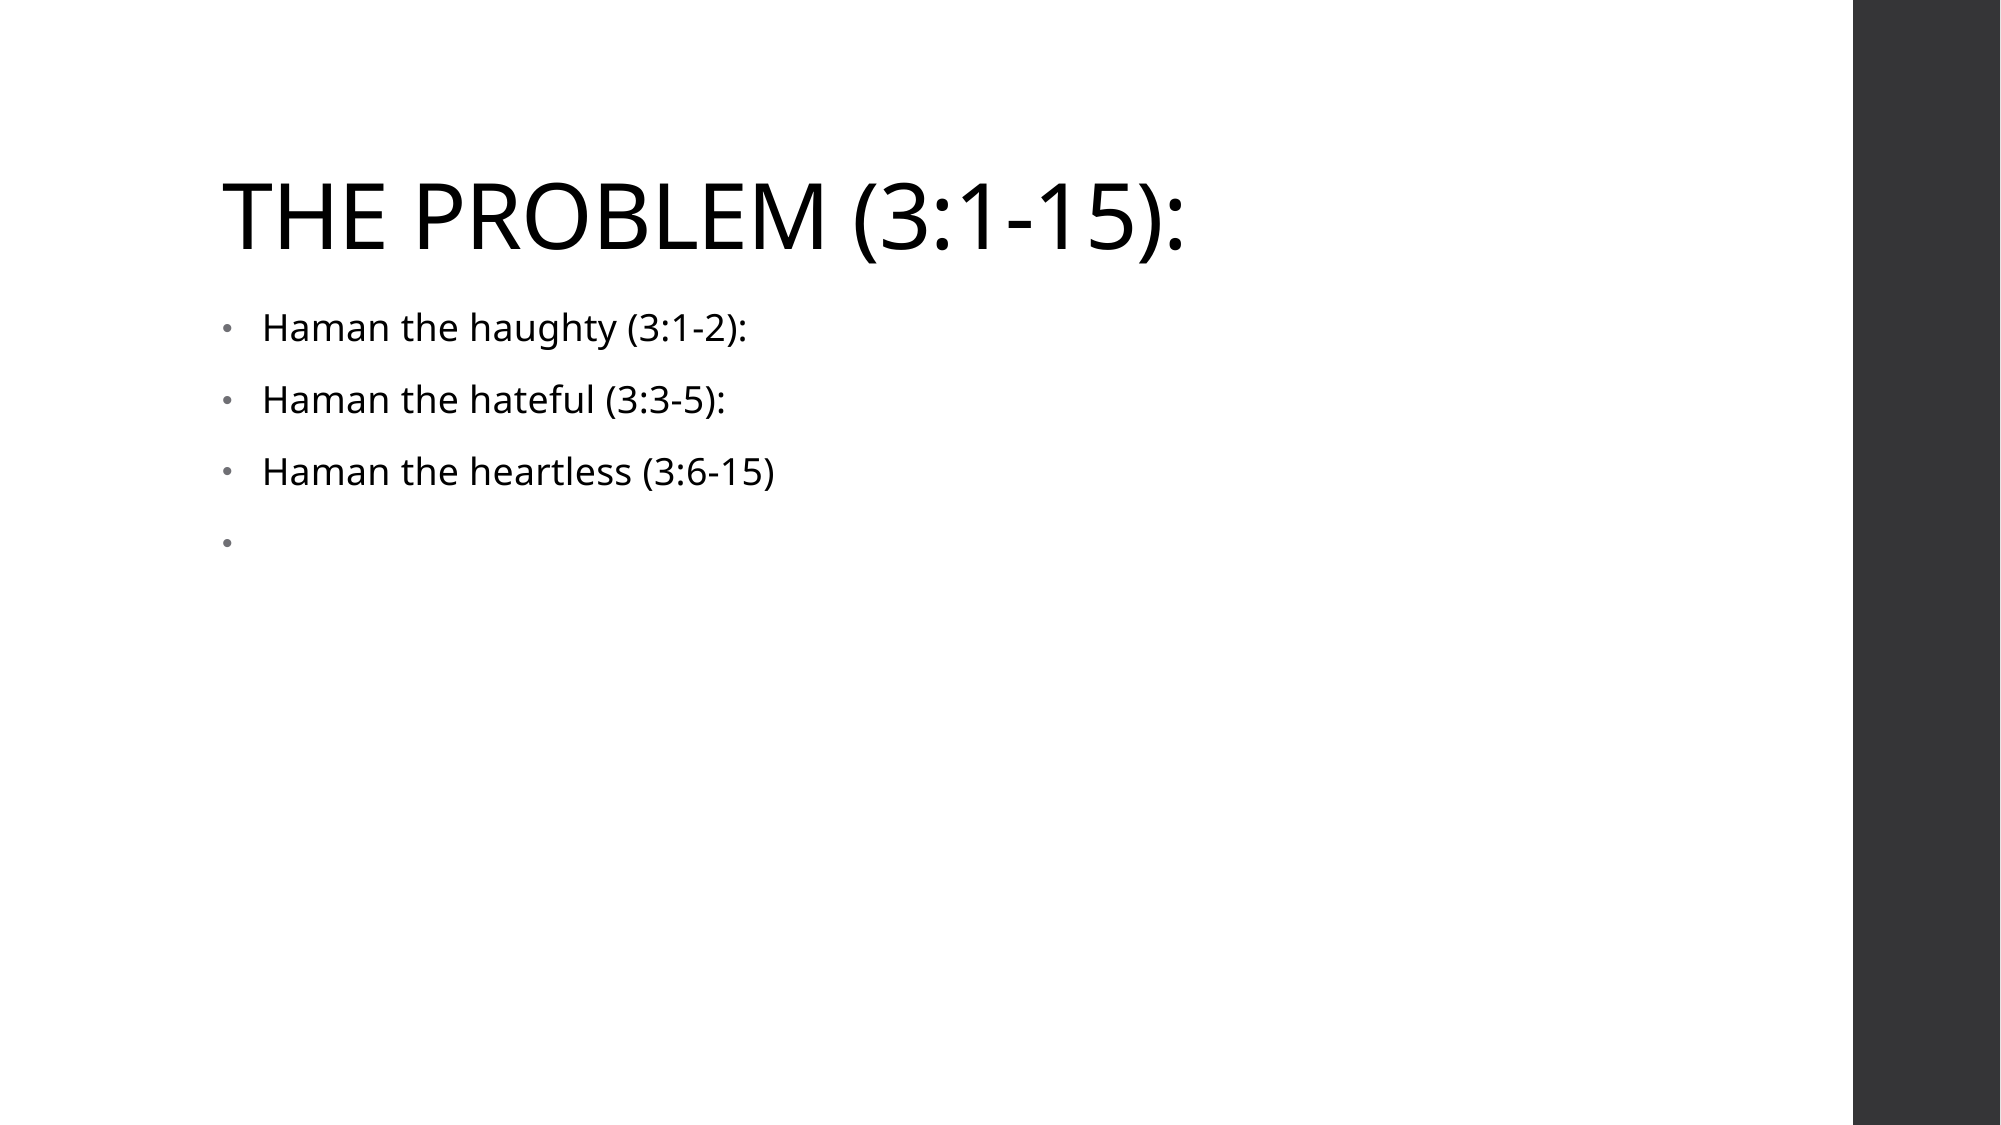

# THE PROBLEM (3:1-15):
 Haman the haughty (3:1-2):
 Haman the hateful (3:3-5):
 Haman the heartless (3:6-15)